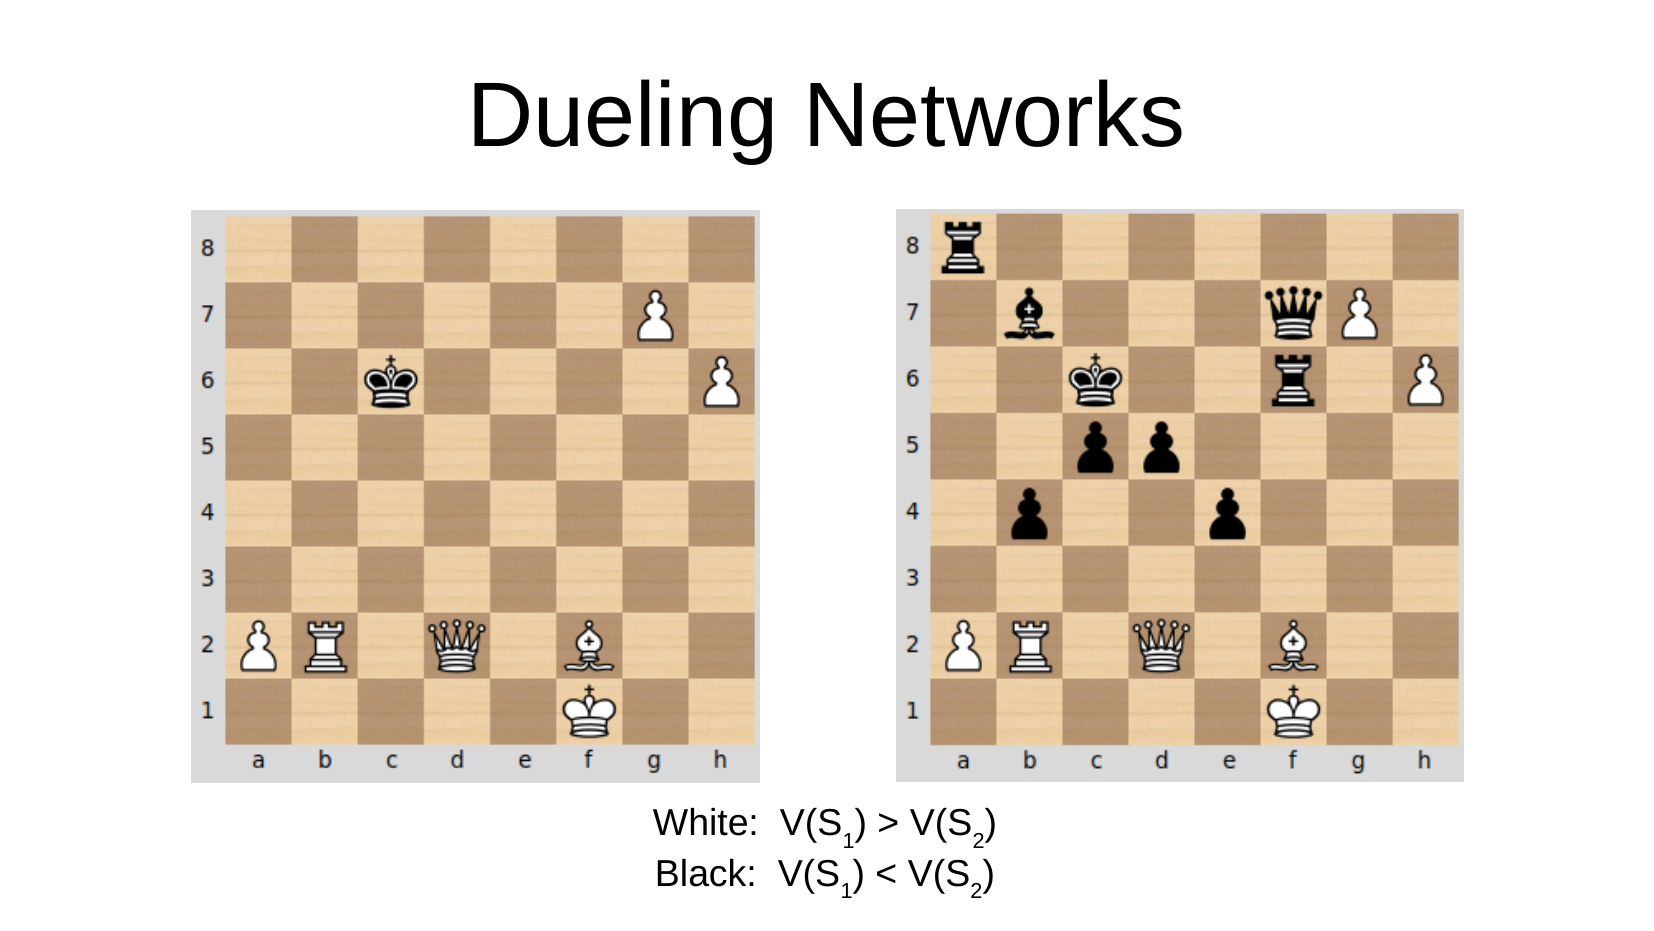

# Dueling Networks
White: V(S1) > V(S2)
Black: V(S1) < V(S2)